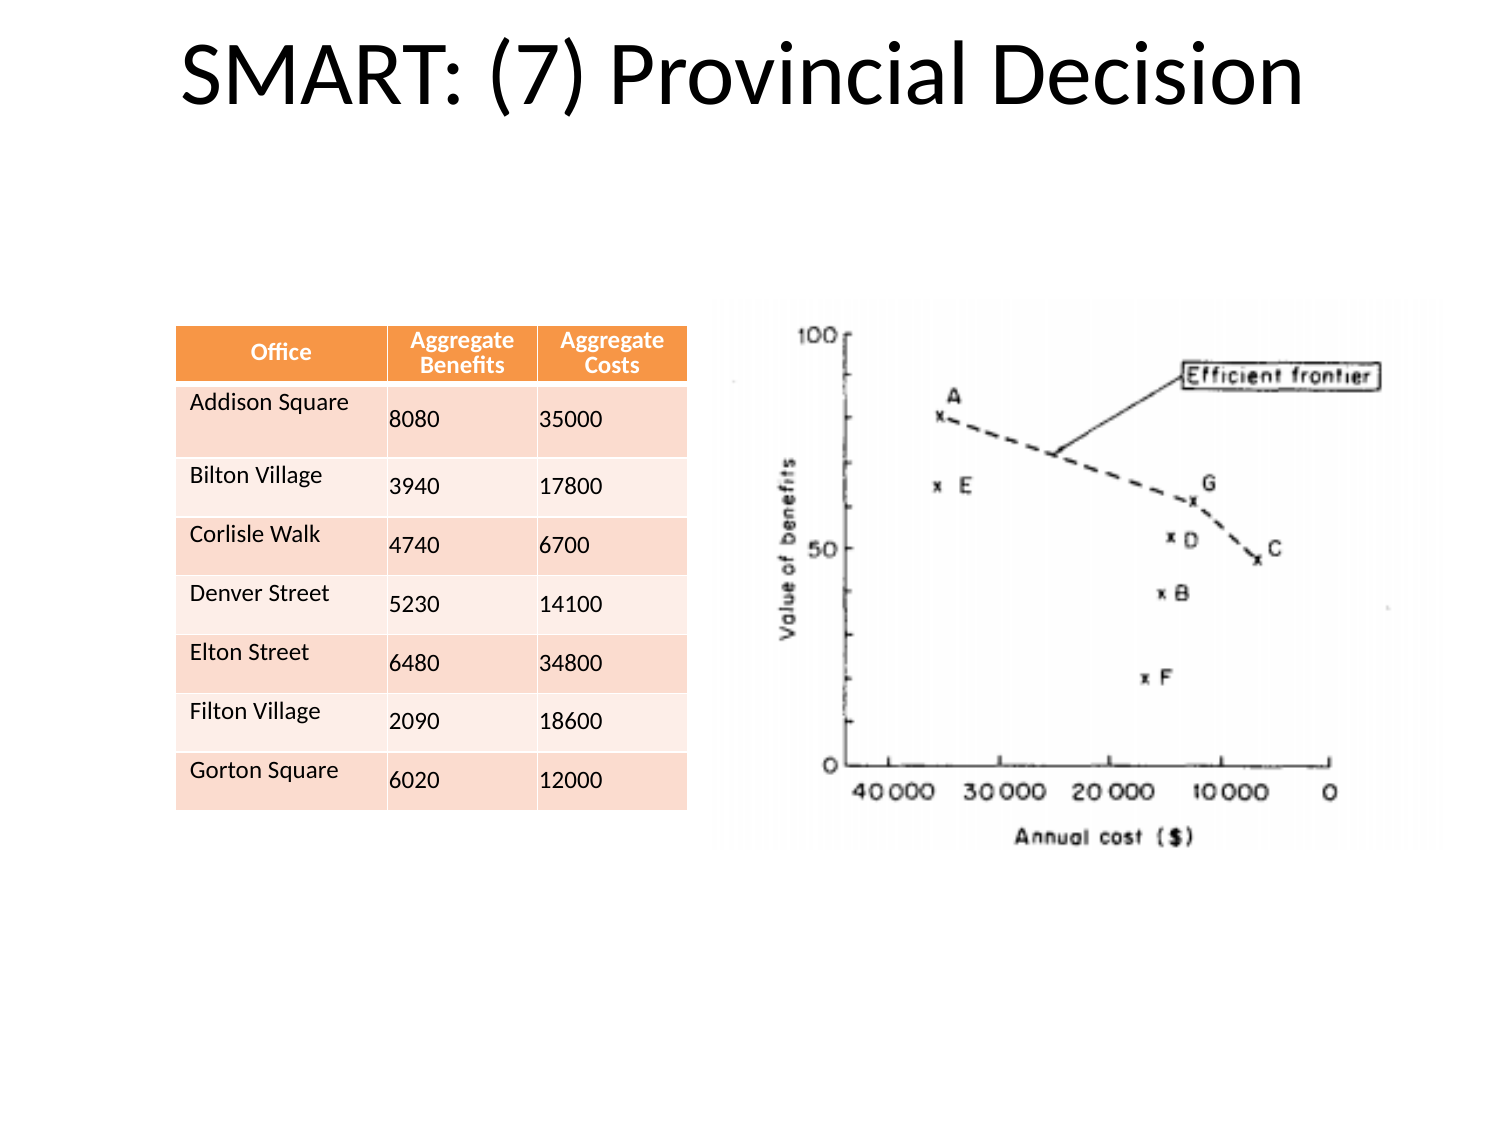

SMART: (7) Provincial Decision
| Office | Aggregate Benefits | Aggregate Costs |
| --- | --- | --- |
| Addison Square | 8080 | 35000 |
| Bilton Village | 3940 | 17800 |
| Corlisle Walk | 4740 | 6700 |
| Denver Street | 5230 | 14100 |
| Elton Street | 6480 | 34800 |
| Filton Village | 2090 | 18600 |
| Gorton Square | 6020 | 12000 |